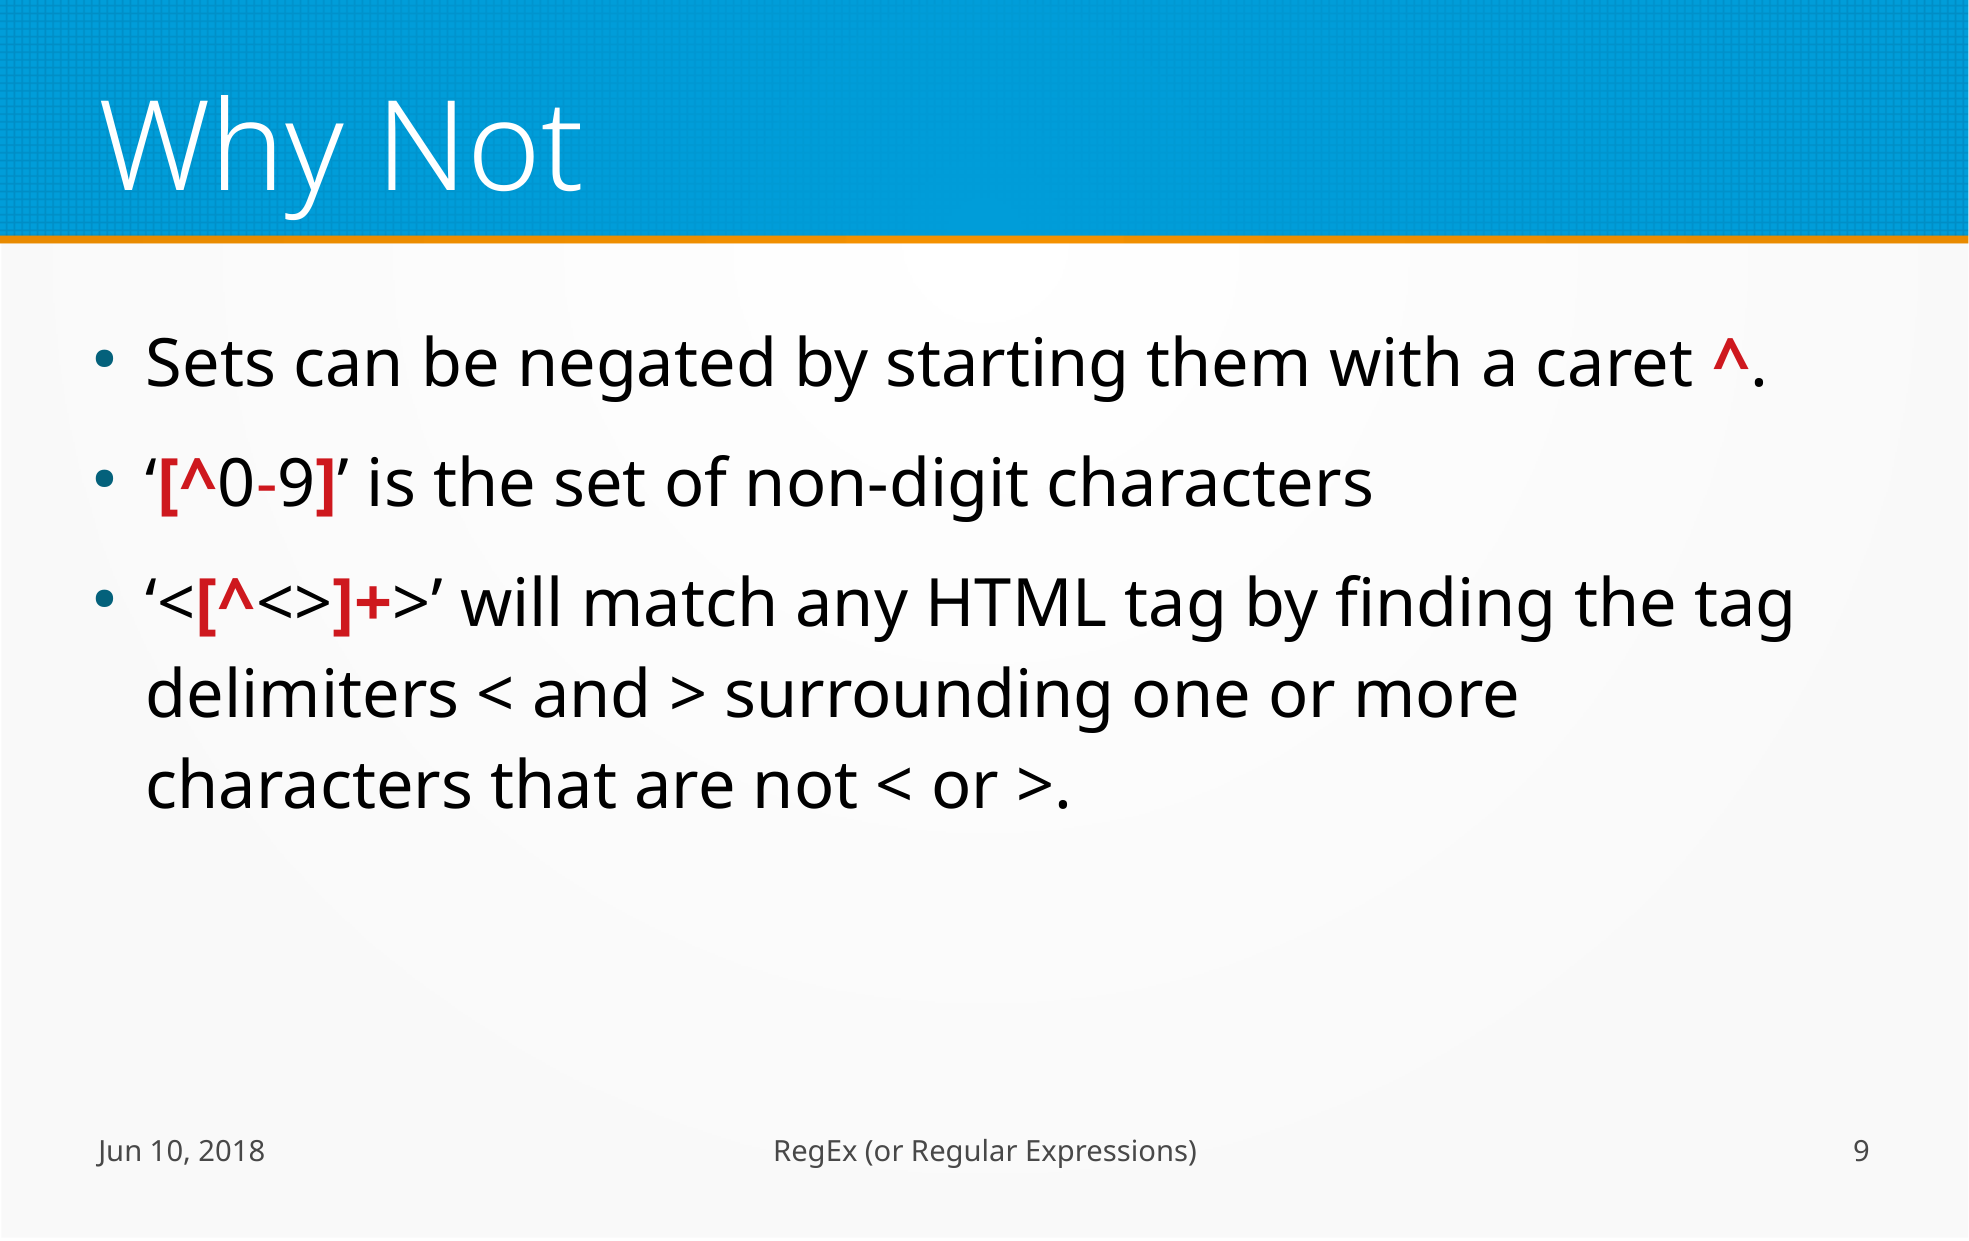

# Why Not
Sets can be negated by starting them with a caret ^.
‘[^0-9]’ is the set of non-digit characters
‘<[^<>]+>’ will match any HTML tag by finding the tag delimiters < and > surrounding one or more characters that are not < or >.
Jun 10, 2018
RegEx (or Regular Expressions)
9